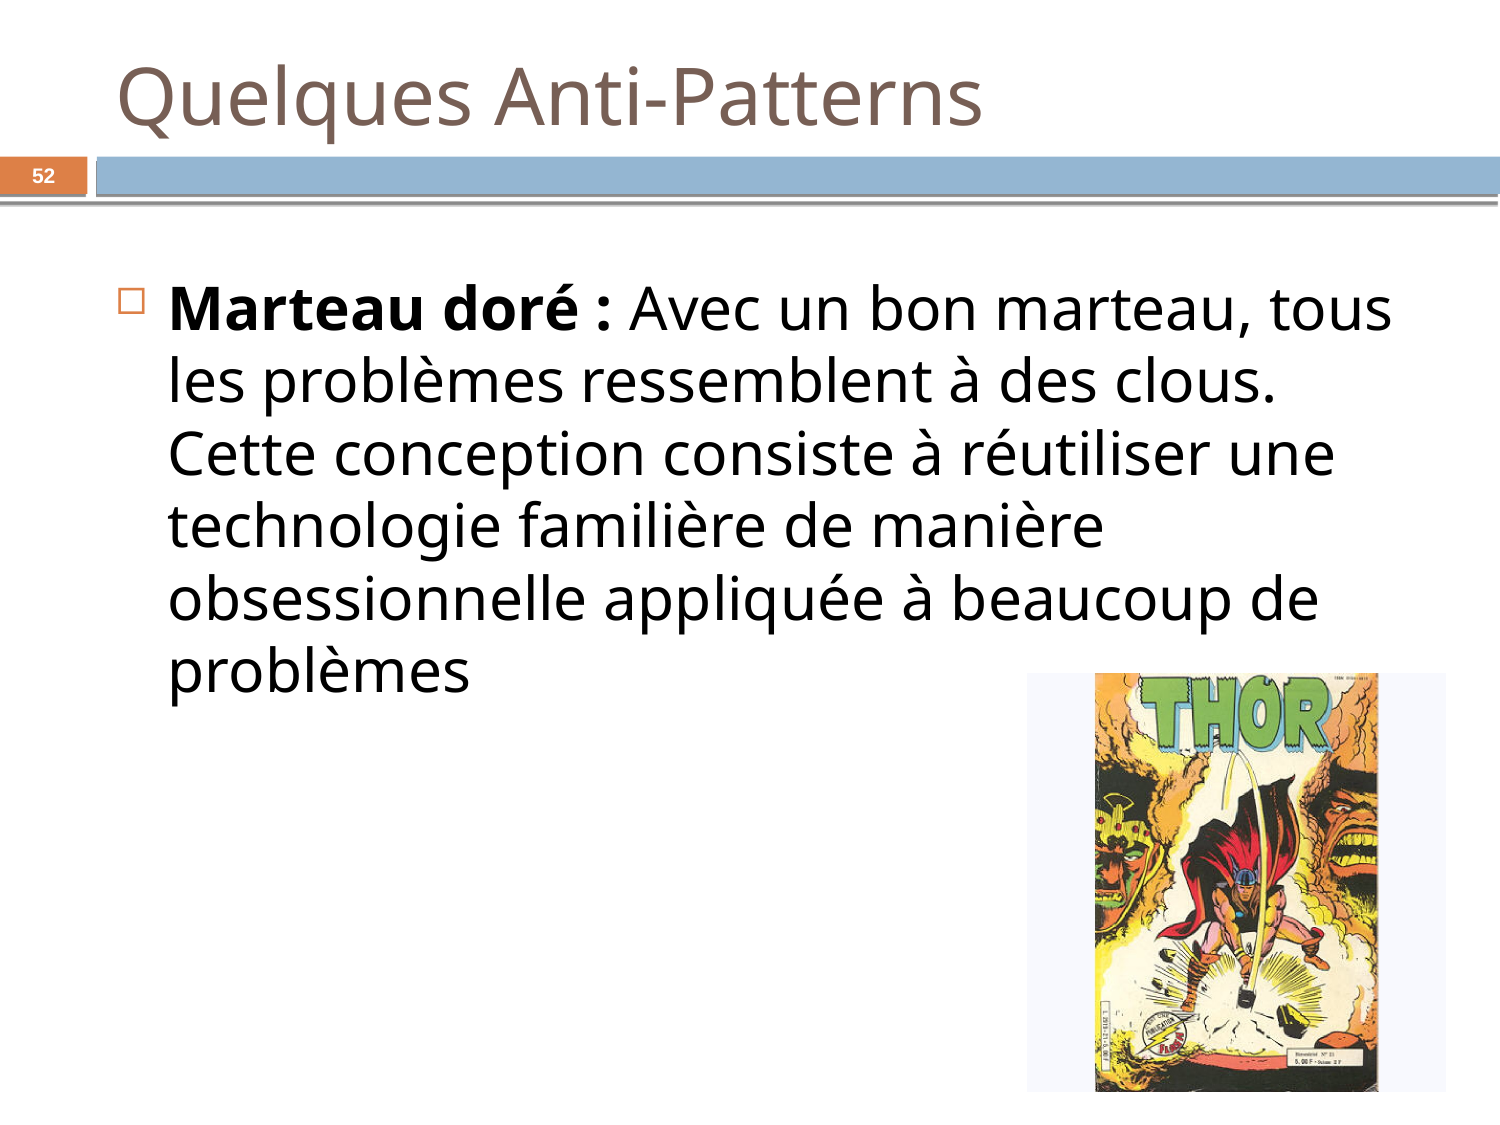

# Quelques Anti-Patterns
Marteau doré : Avec un bon marteau, tous les problèmes ressemblent à des clous. Cette conception consiste à réutiliser une technologie familière de manière obsessionnelle appliquée à beaucoup de problèmes